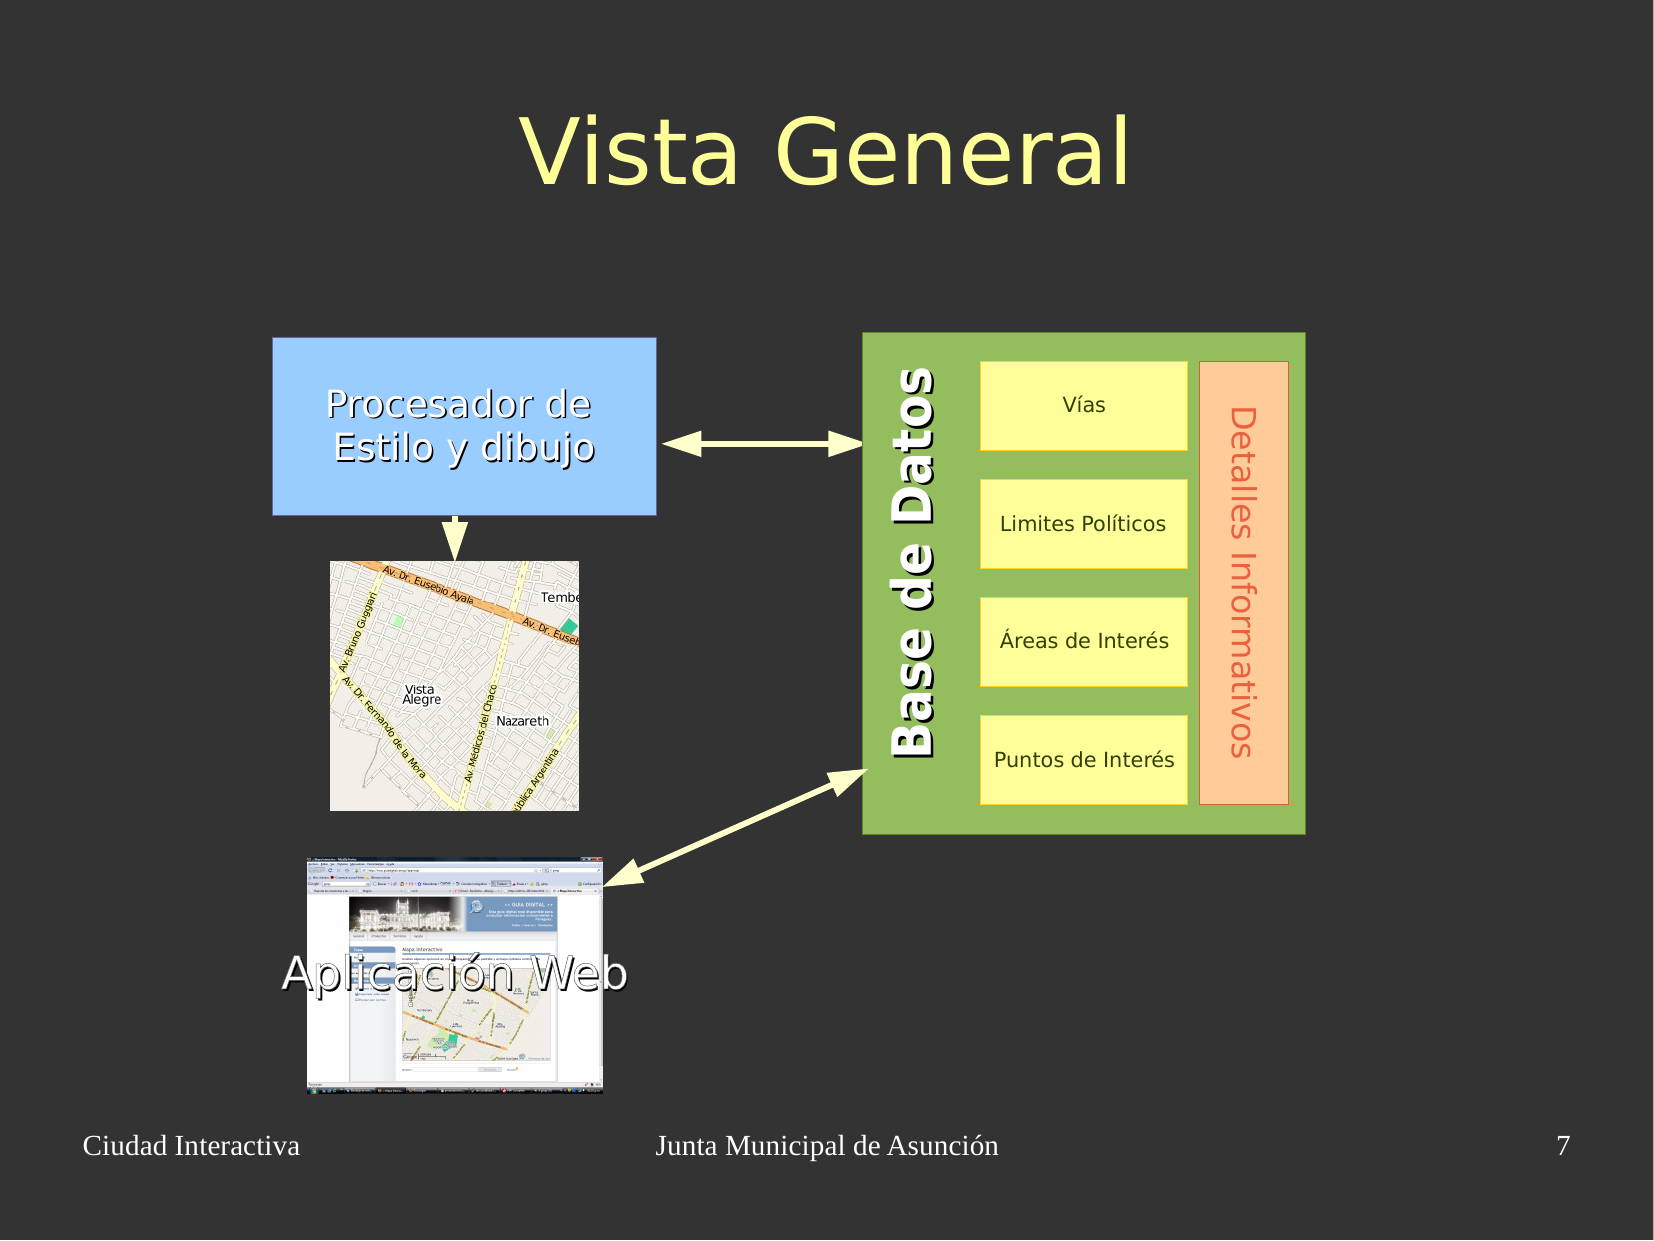

# Vista General
Ciudad Interactiva
Junta Municipal de Asunción
7